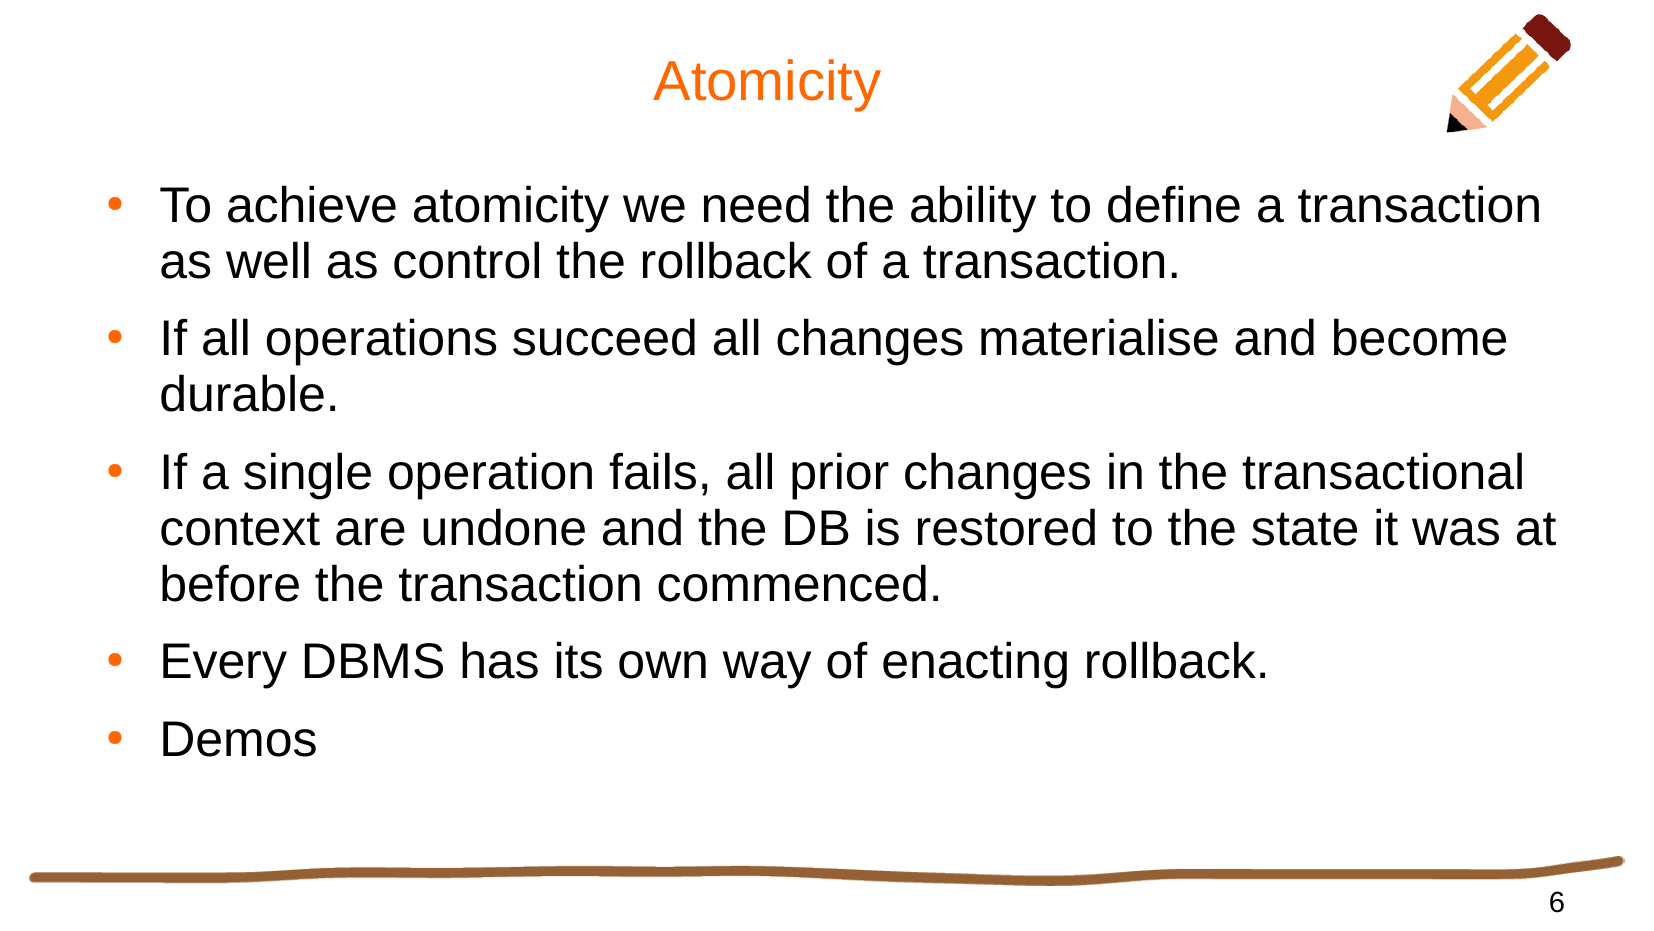

# Atomicity
To achieve atomicity we need the ability to define a transaction as well as control the rollback of a transaction.
If all operations succeed all changes materialise and become durable.
If a single operation fails, all prior changes in the transactional context are undone and the DB is restored to the state it was at before the transaction commenced.
Every DBMS has its own way of enacting rollback.
Demos
6